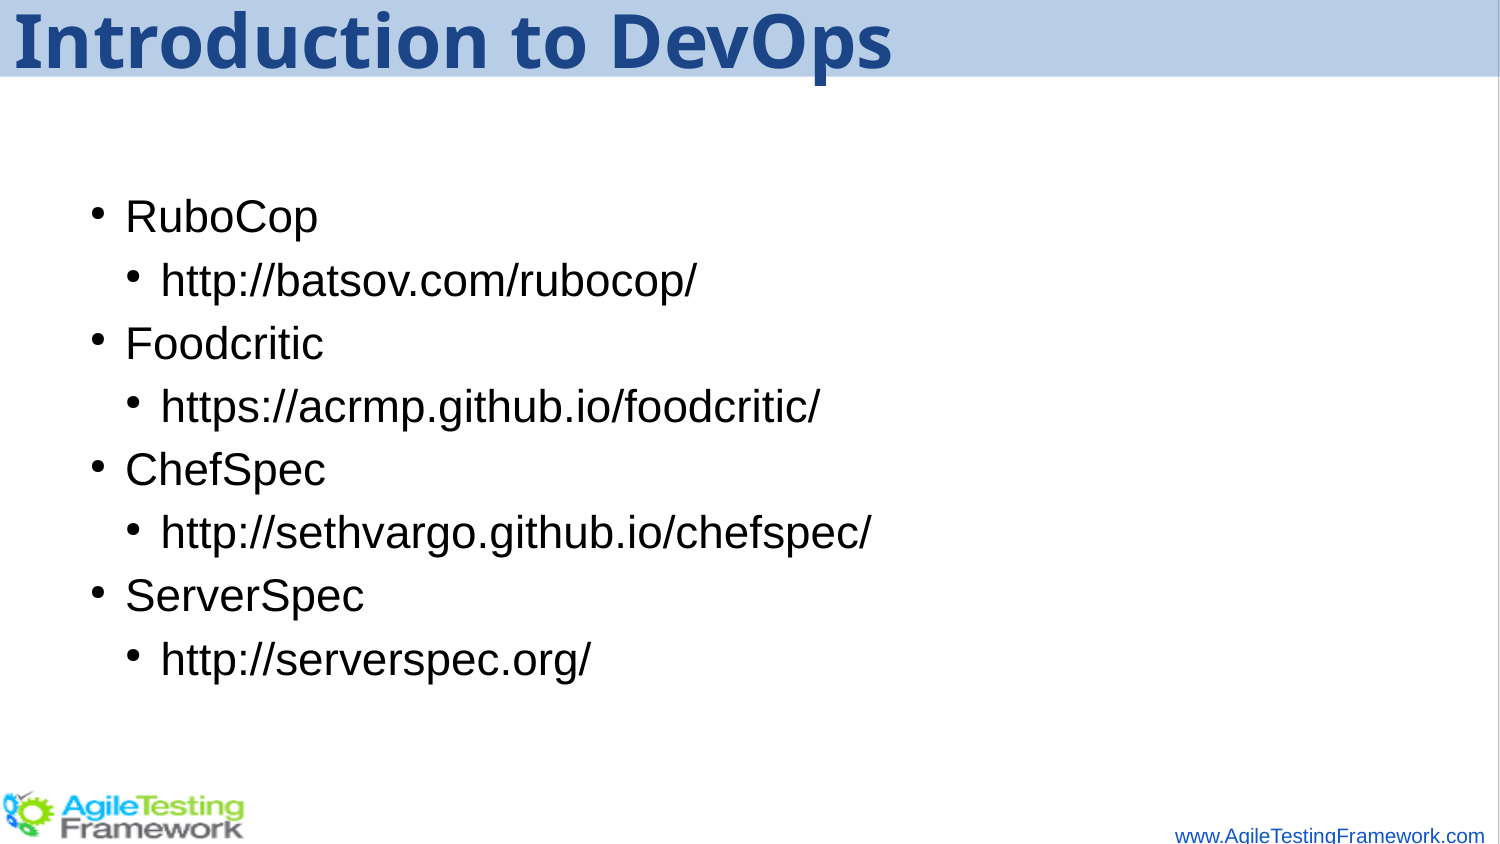

Introduction to DevOps
RuboCop
http://batsov.com/rubocop/
Foodcritic
https://acrmp.github.io/foodcritic/
ChefSpec
http://sethvargo.github.io/chefspec/
ServerSpec
http://serverspec.org/
www.AgileTestingFramework.com